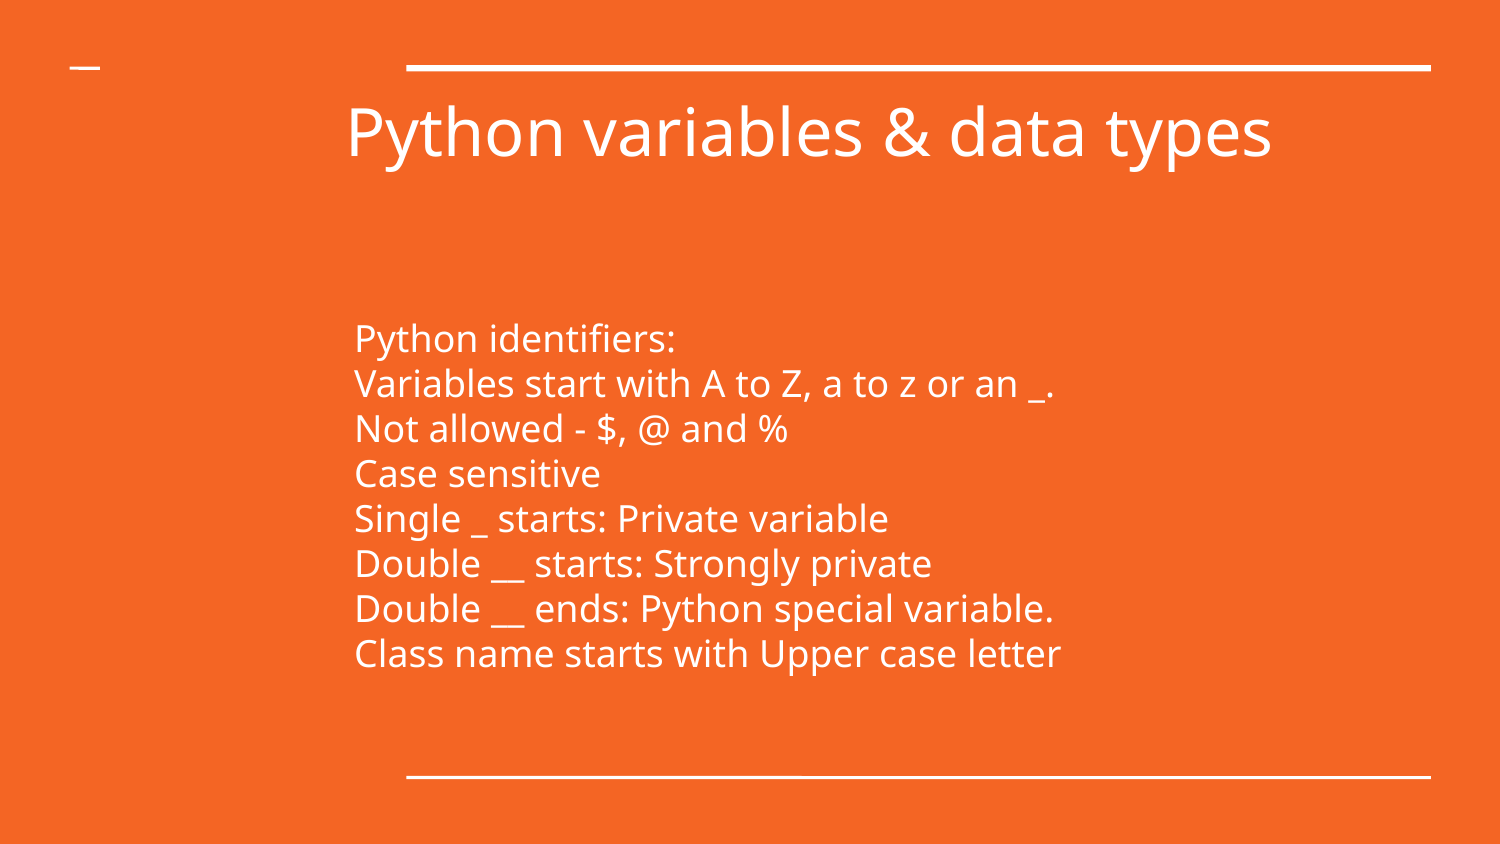

# Python variables & data types
Python identifiers:
Variables start with A to Z, a to z or an _.
Not allowed - $, @ and %
Case sensitive
Single _ starts: Private variable
Double __ starts: Strongly private
Double __ ends: Python special variable.
Class name starts with Upper case letter